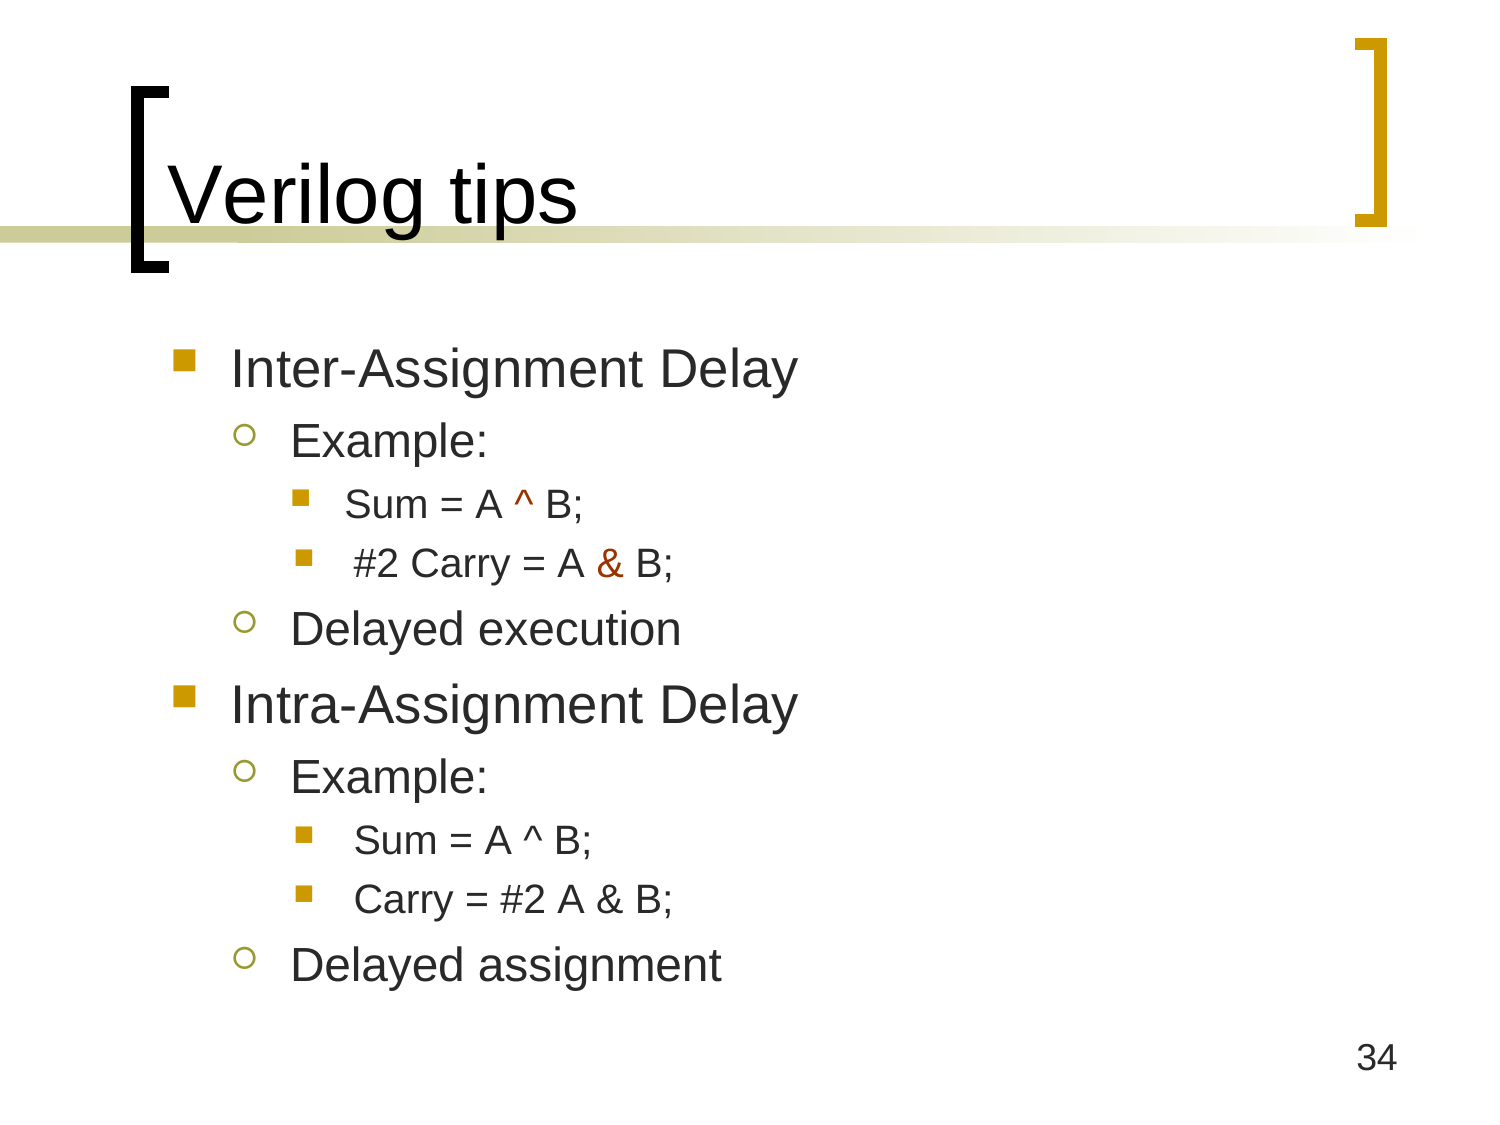

# Verilog tips
Inter-Assignment Delay
Example:
Sum = A ^ B;
#2 Carry = A & B;
Delayed execution
Intra-Assignment Delay
Example:
Sum = A ^ B;
Carry = #2 A & B;
Delayed assignment
34